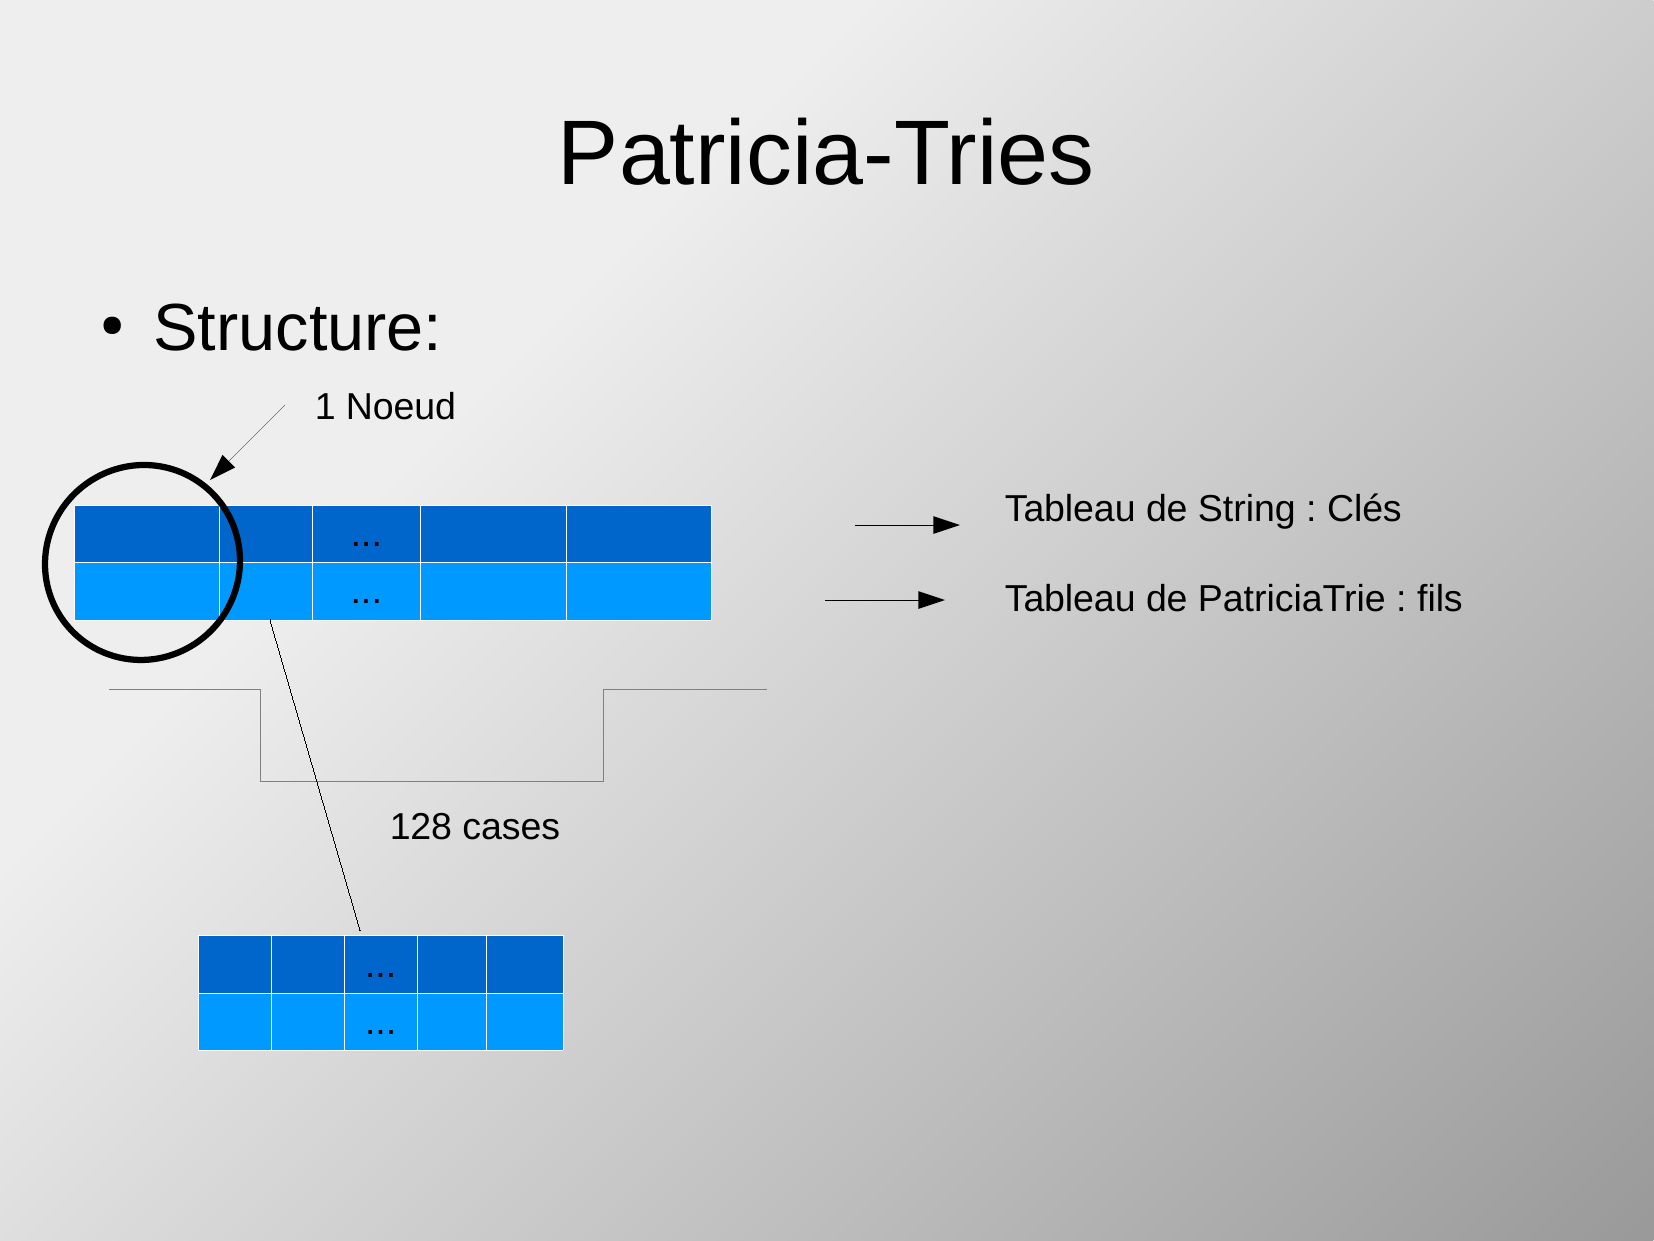

# Patricia-Tries
Structure:
1 Noeud
Tableau de String : Clés
| | | ... | | |
| --- | --- | --- | --- | --- |
| | | ... | | |
Tableau de PatriciaTrie : fils
128 cases
| | | ... | | |
| --- | --- | --- | --- | --- |
| | | ... | | |